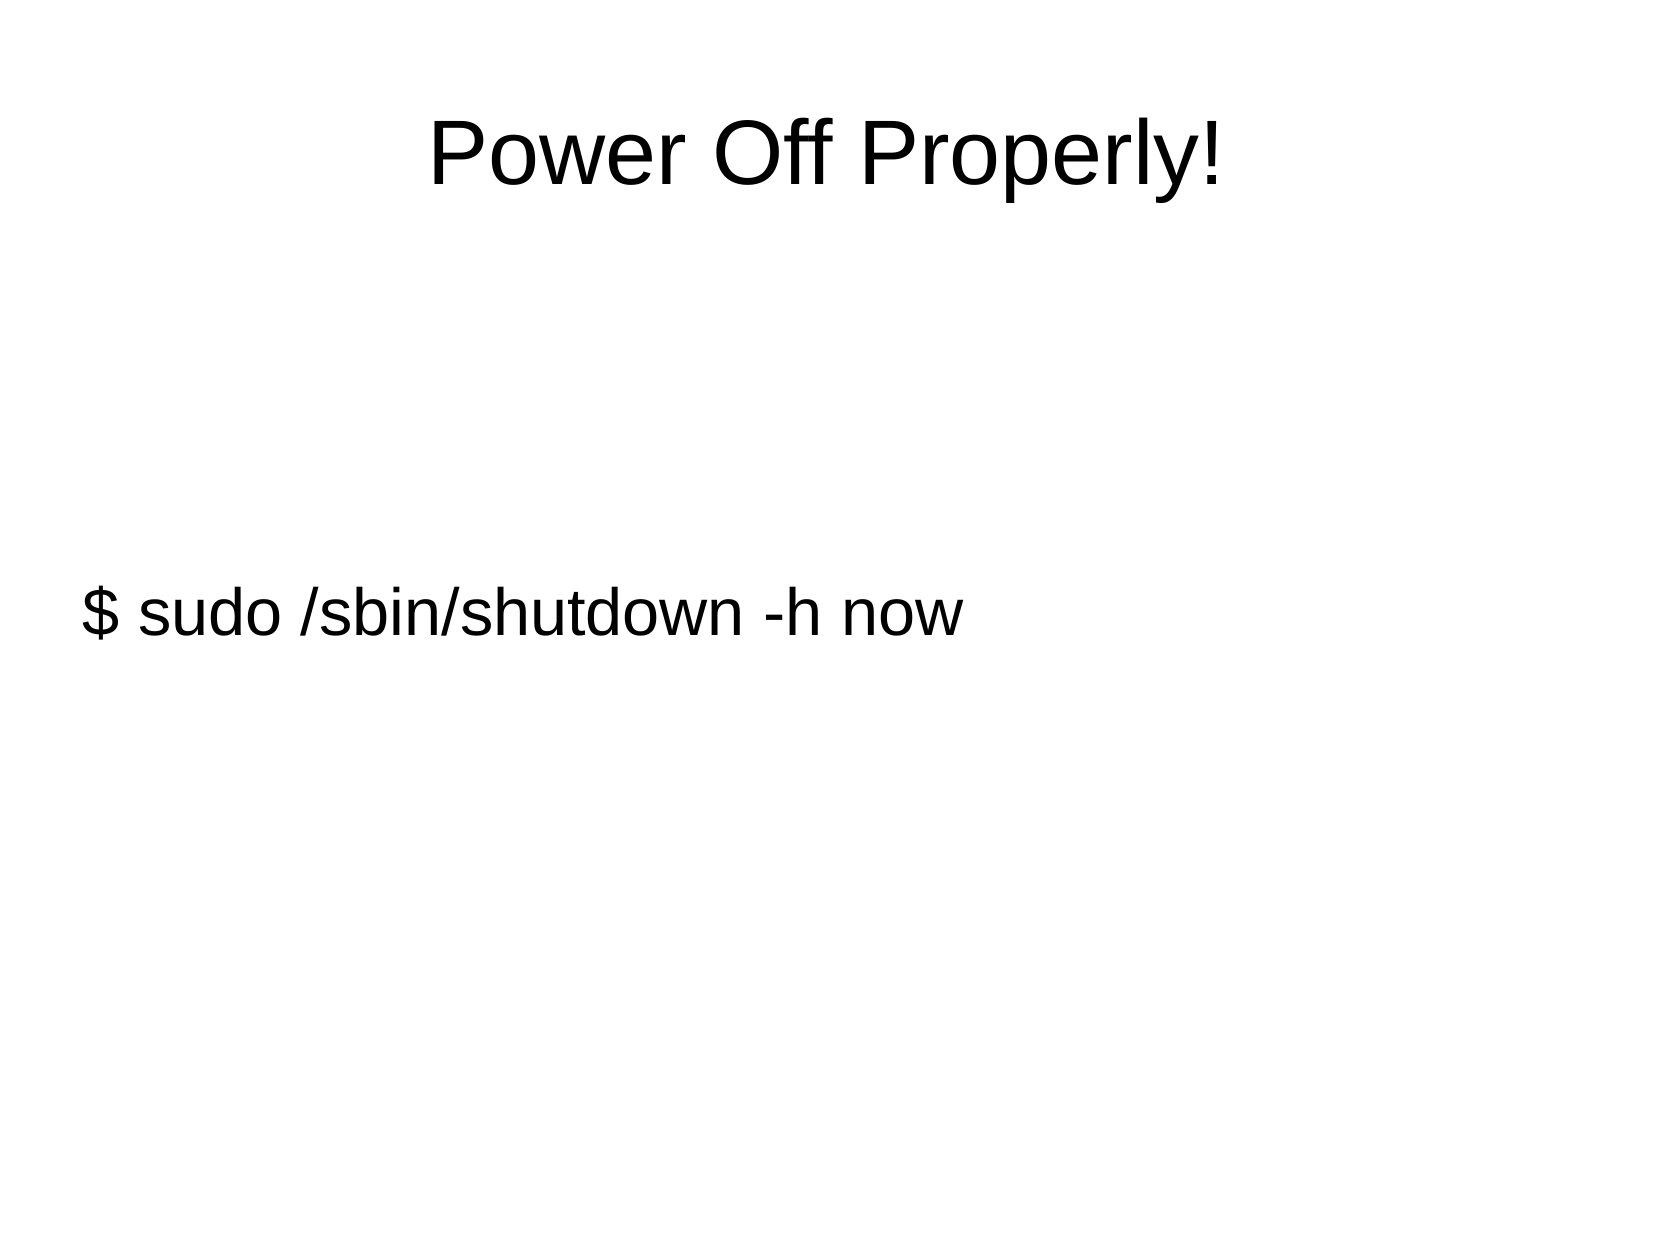

# Power Off Properly!
$ sudo /sbin/shutdown -h now